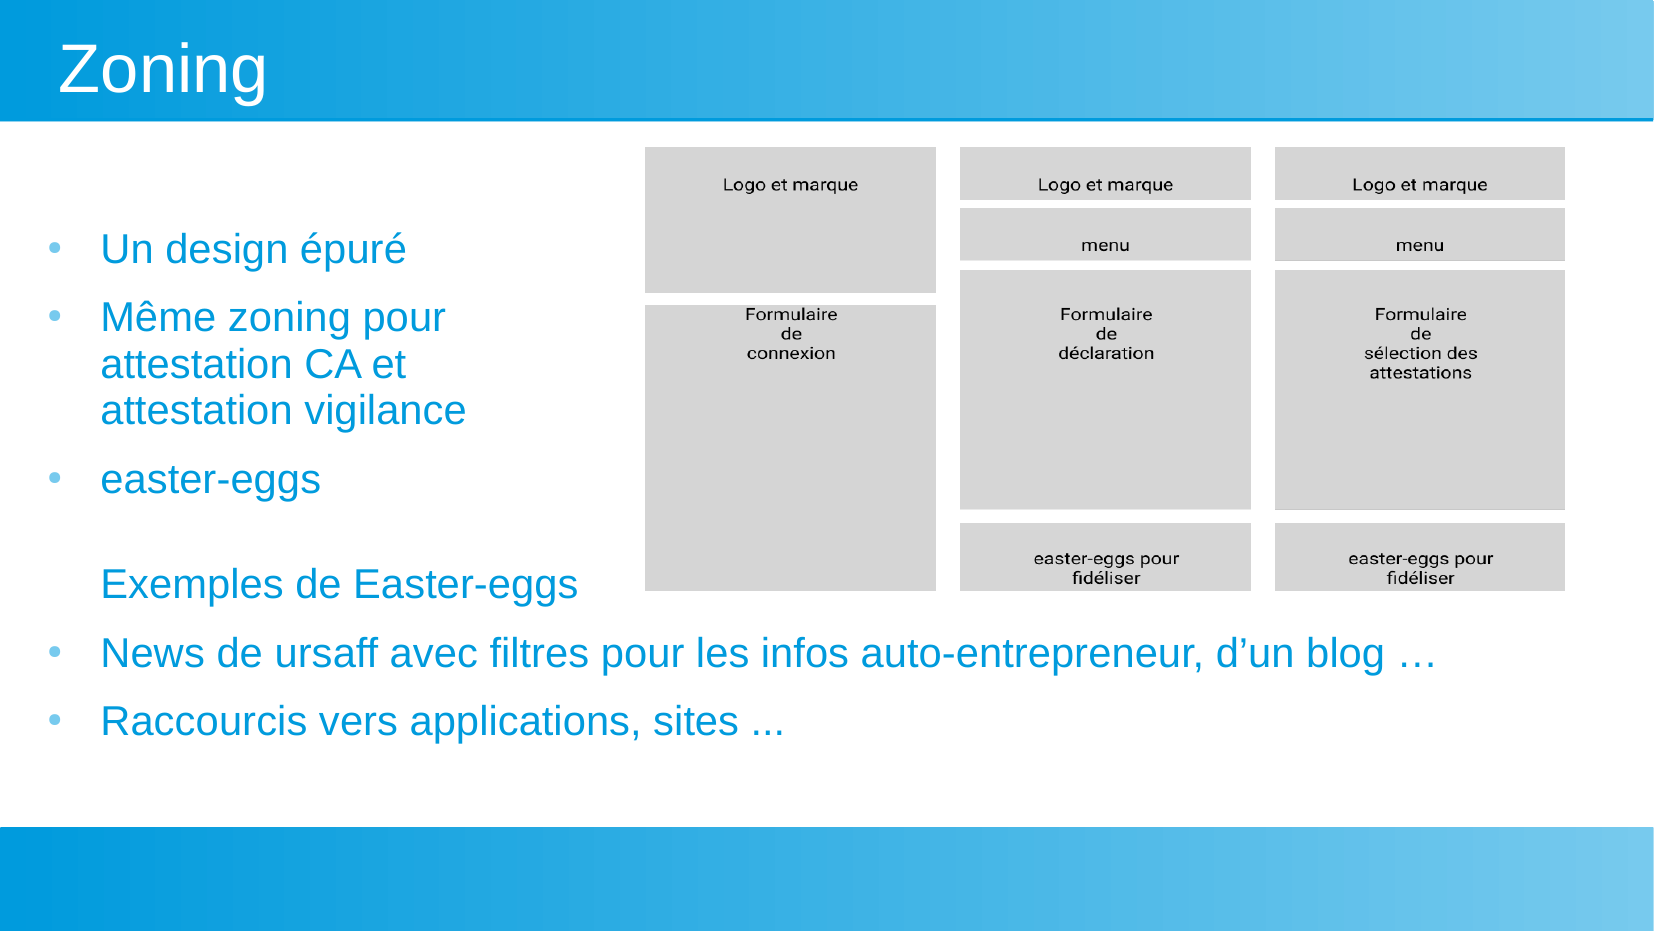

# Zoning
Un design épuré
Même zoning pour attestation CA et attestation vigilance
easter-eggs
Exemples de Easter-eggs
News de ursaff avec filtres pour les infos auto-entrepreneur, d’un blog …
Raccourcis vers applications, sites ...